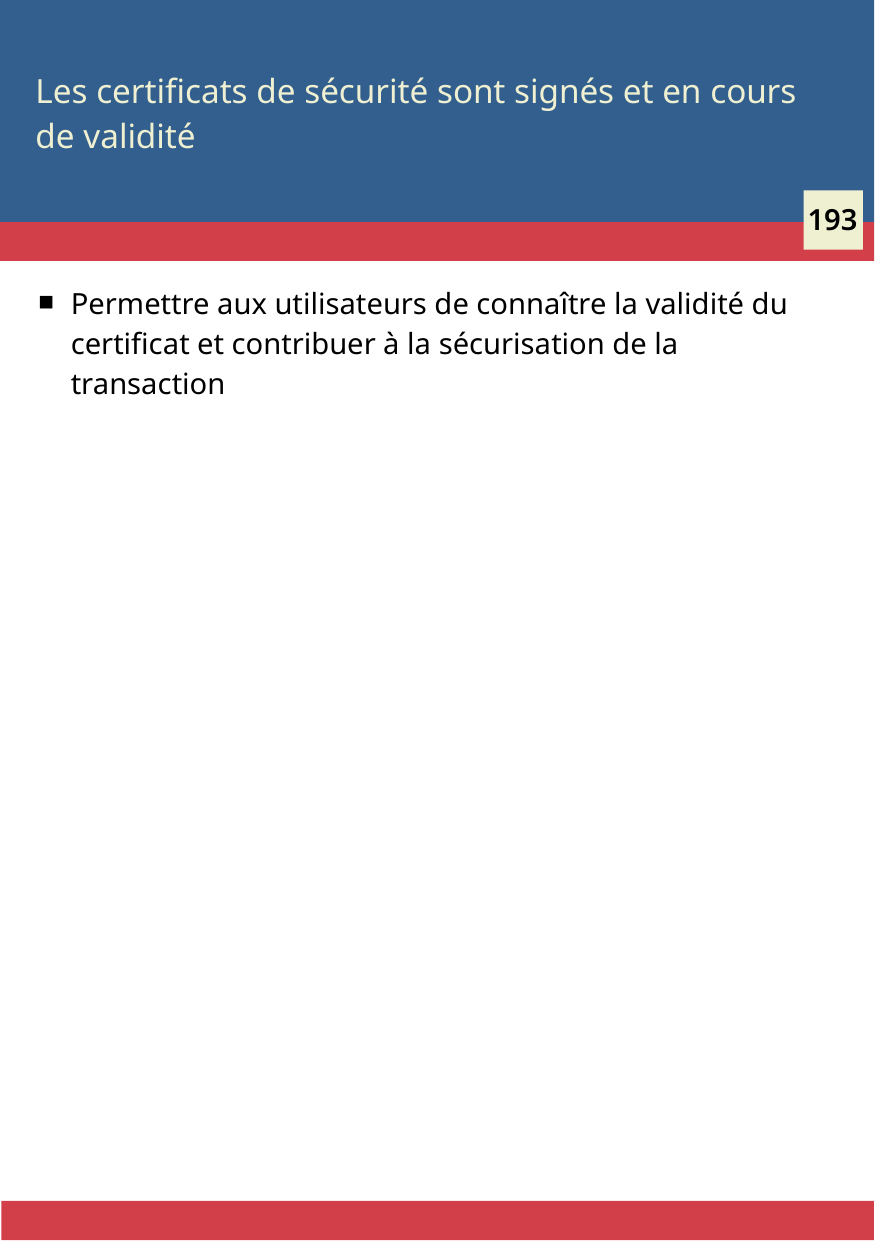

# Les certificats de sécurité sont signés et en cours de validité
193
Permettre aux utilisateurs de connaître la validité du certificat et contribuer à la sécurisation de la transaction